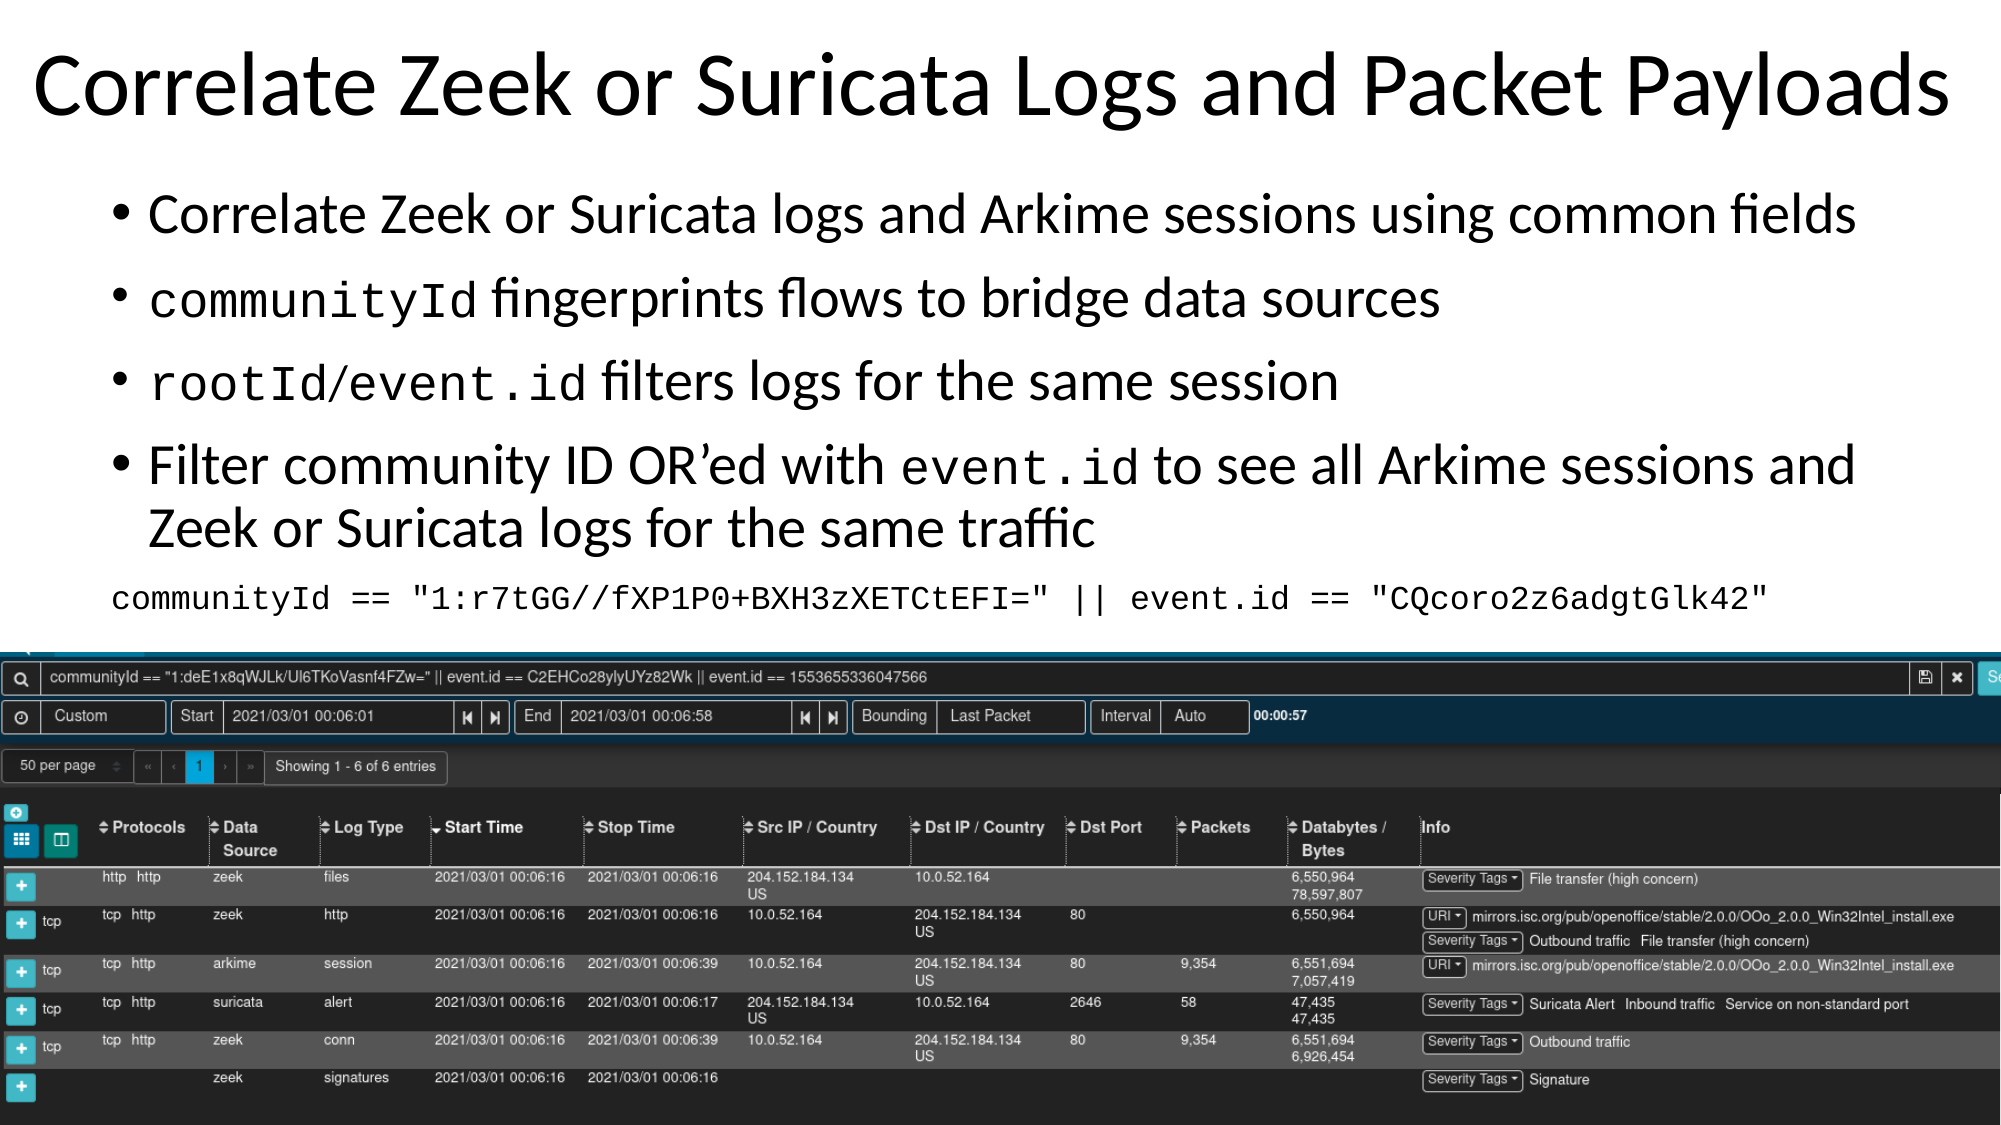

# Correlate Zeek or Suricata Logs and Packet Payloads
Correlate Zeek or Suricata logs and Arkime sessions using common fields
communityId fingerprints flows to bridge data sources
rootId/event.id filters logs for the same session
Filter community ID OR’ed with event.id to see all Arkime sessions and Zeek or Suricata logs for the same traffic
communityId == "1:r7tGG//fXP1P0+BXH3zXETCtEFI=" || event.id == "CQcoro2z6adgtGlk42"